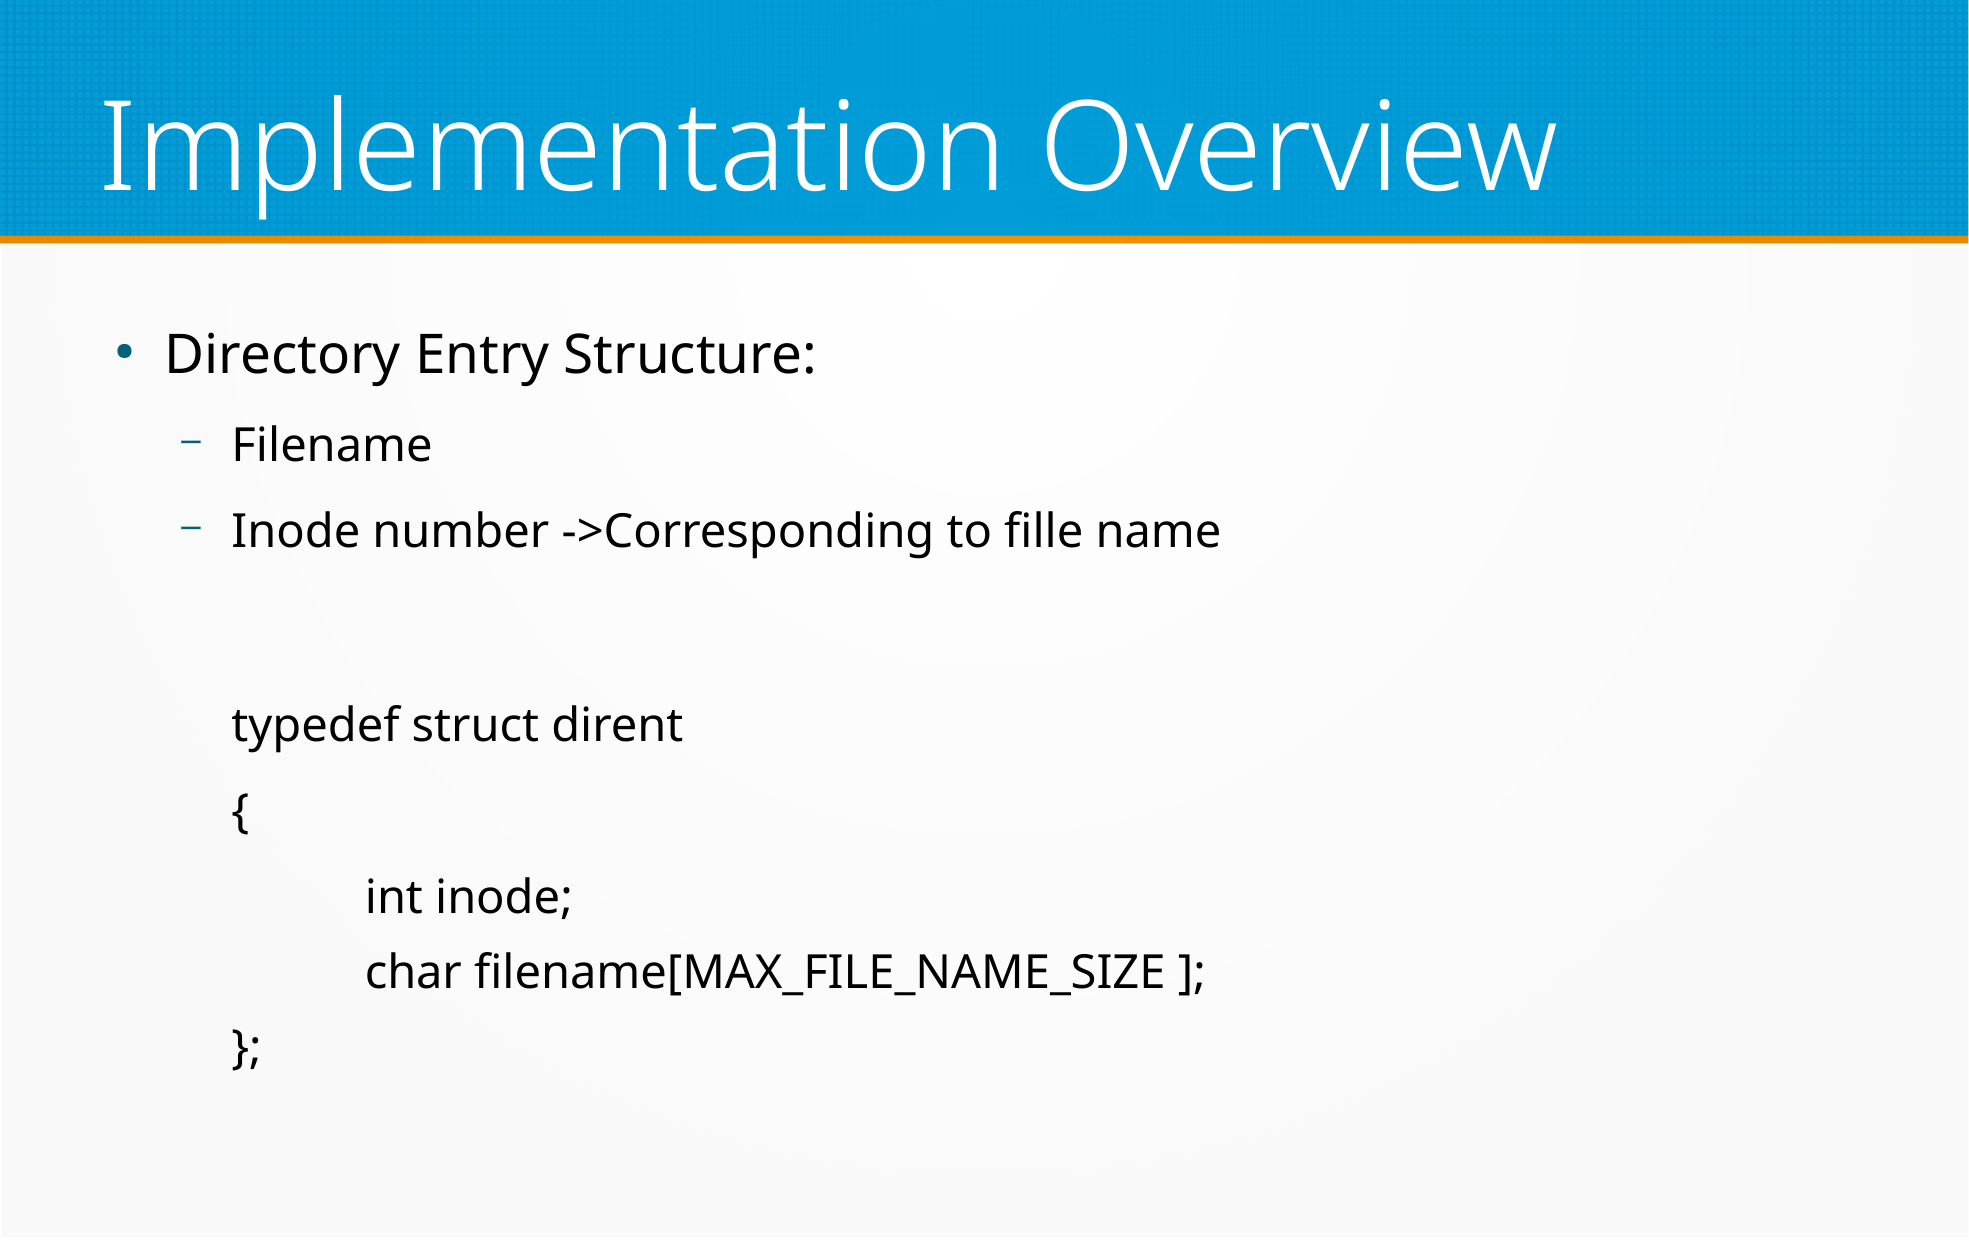

# Implementation Overview
Directory Entry Structure:
Filename
Inode number ->Corresponding to fille name
typedef struct dirent
{
int inode;
char filename[MAX_FILE_NAME_SIZE ];
};